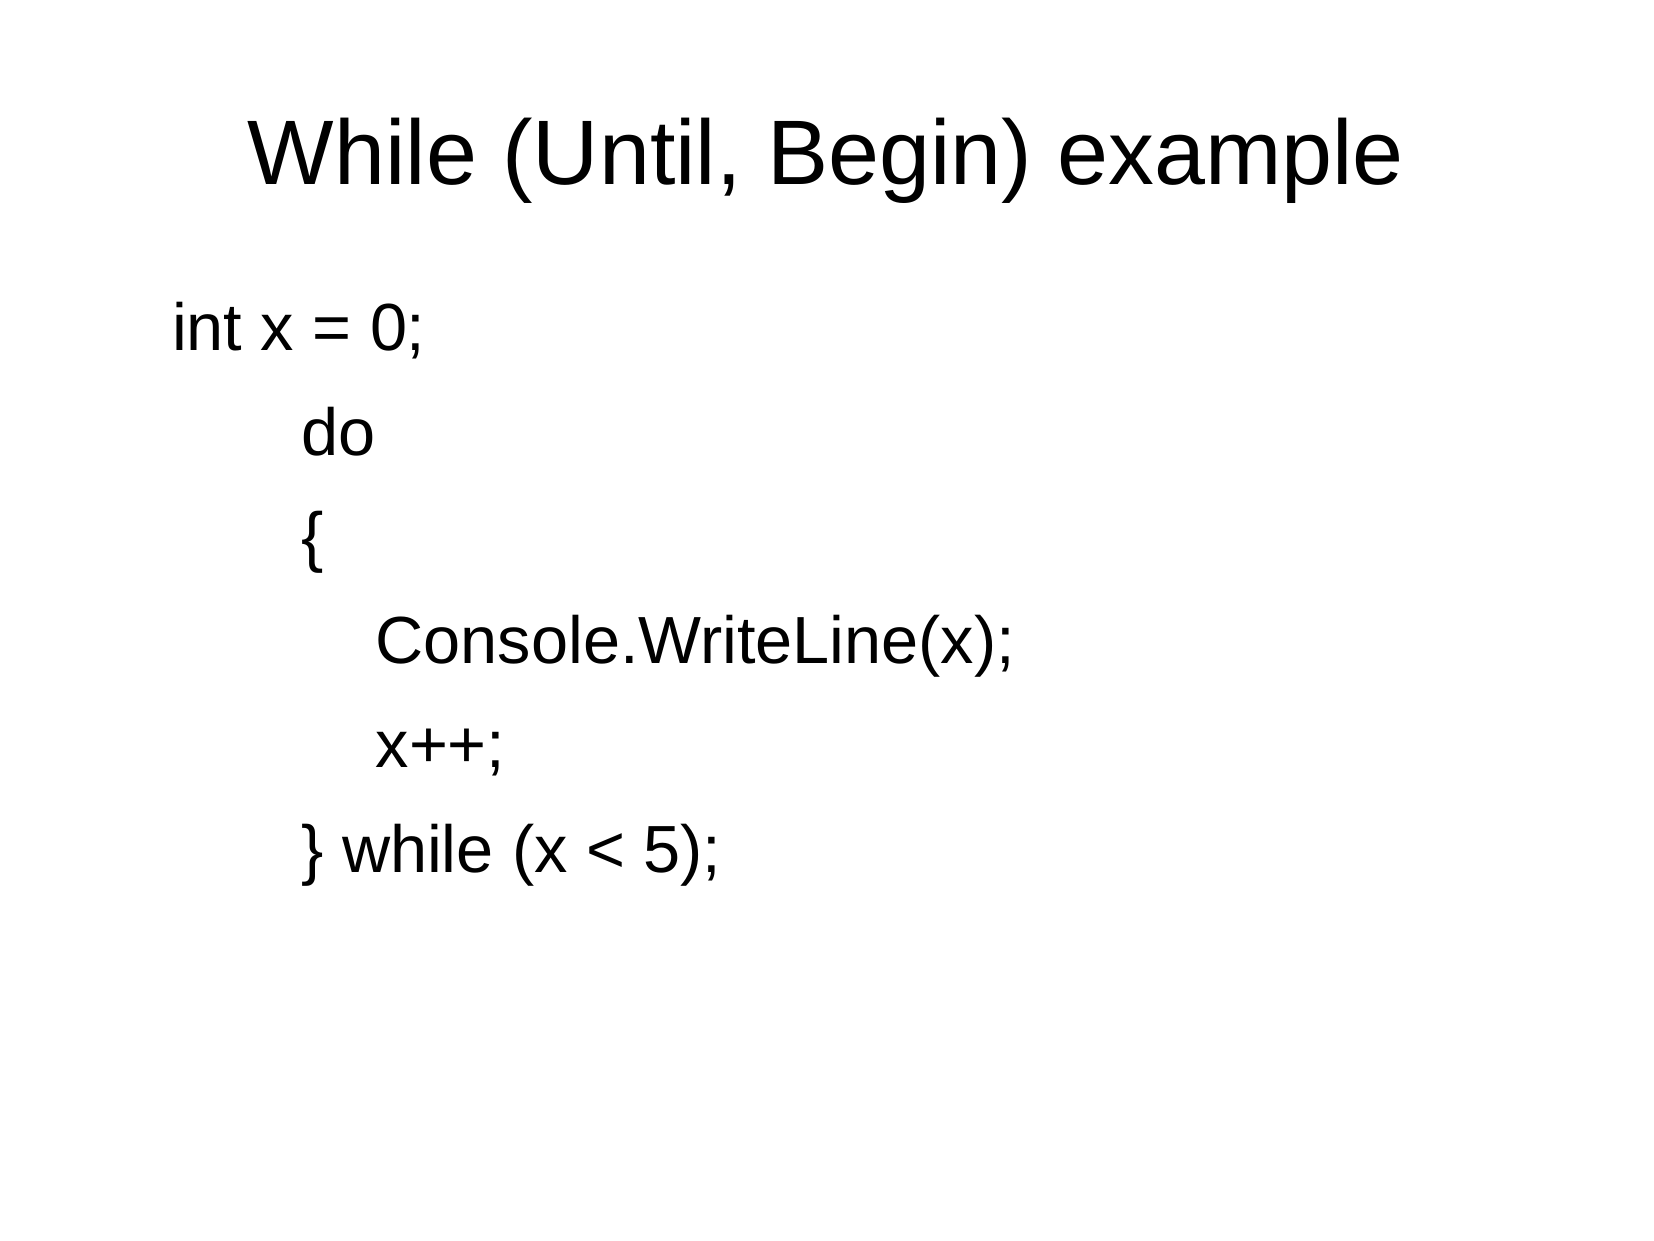

# While (Until, Begin) example
 int x = 0;
 do
 {
 Console.WriteLine(x);
 x++;
 } while (x < 5);